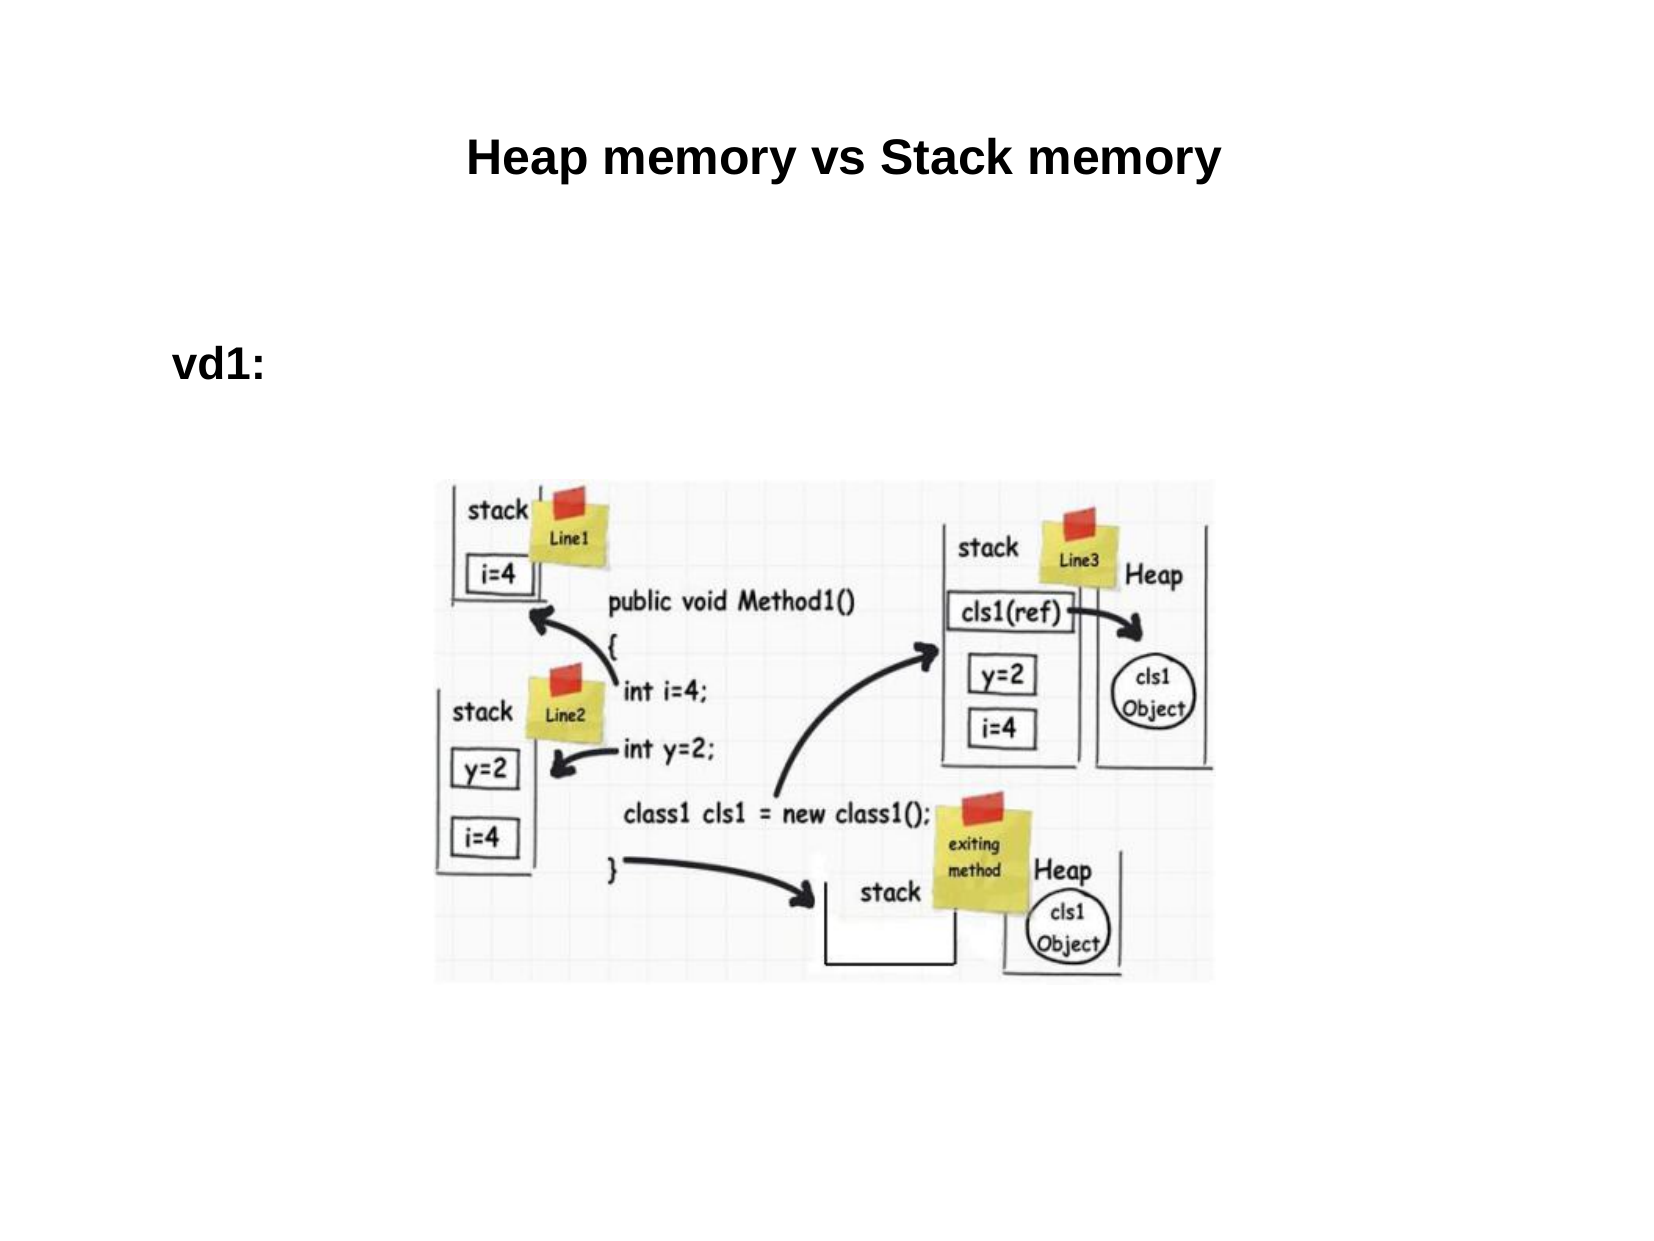

# Heap memory vs Stack memory
vd1: